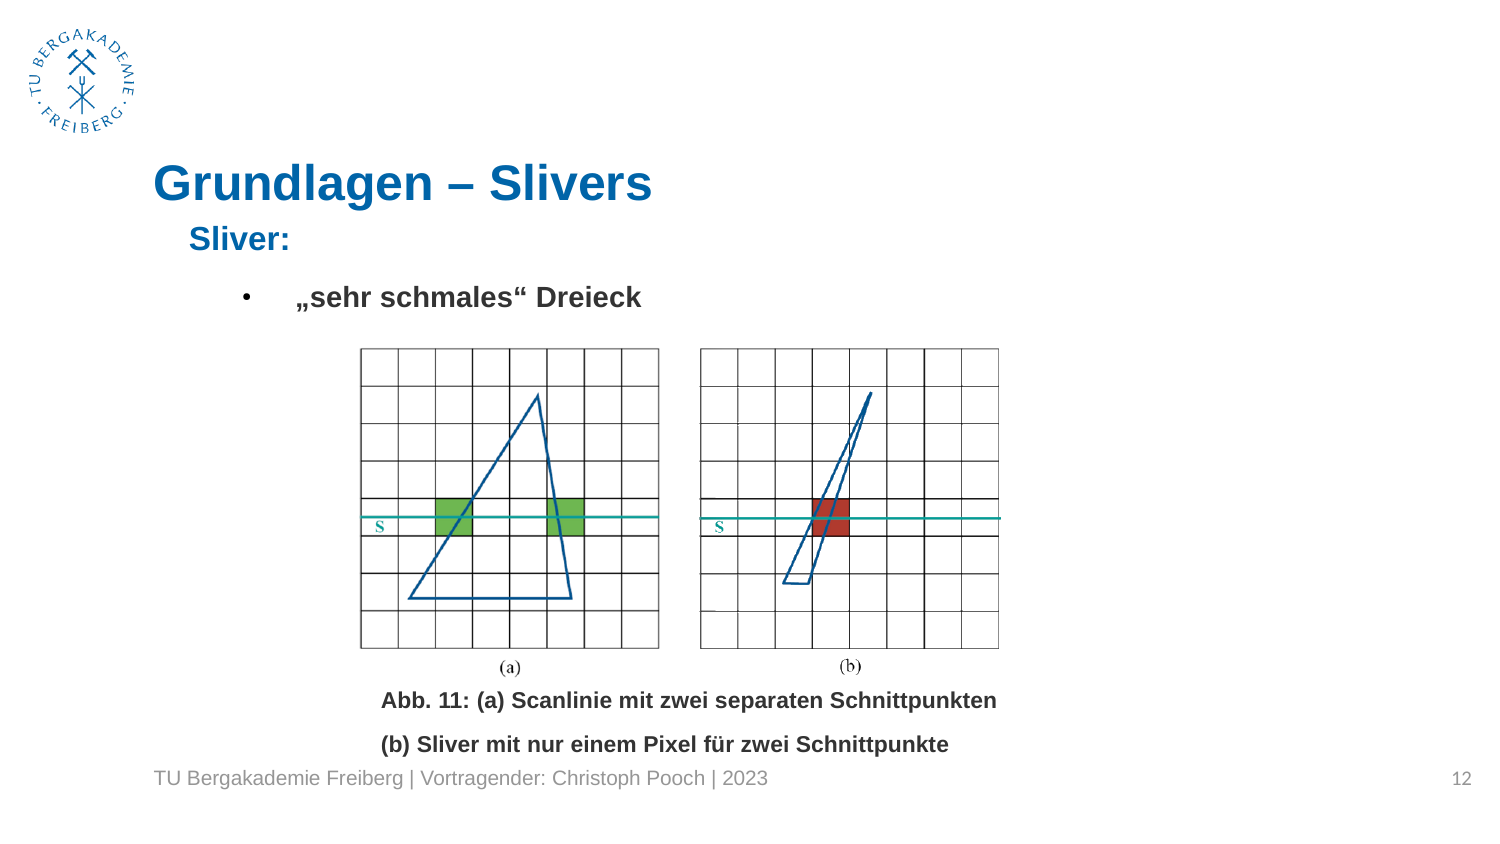

Grundlagen – Slivers
# Sliver:
„sehr schmales“ Dreieck
Abb. 11: (a) Scanlinie mit zwei separaten Schnittpunkten
(b) Sliver mit nur einem Pixel für zwei Schnittpunkte
TU Bergakademie Freiberg | Vortragender: Christoph Pooch | 2023